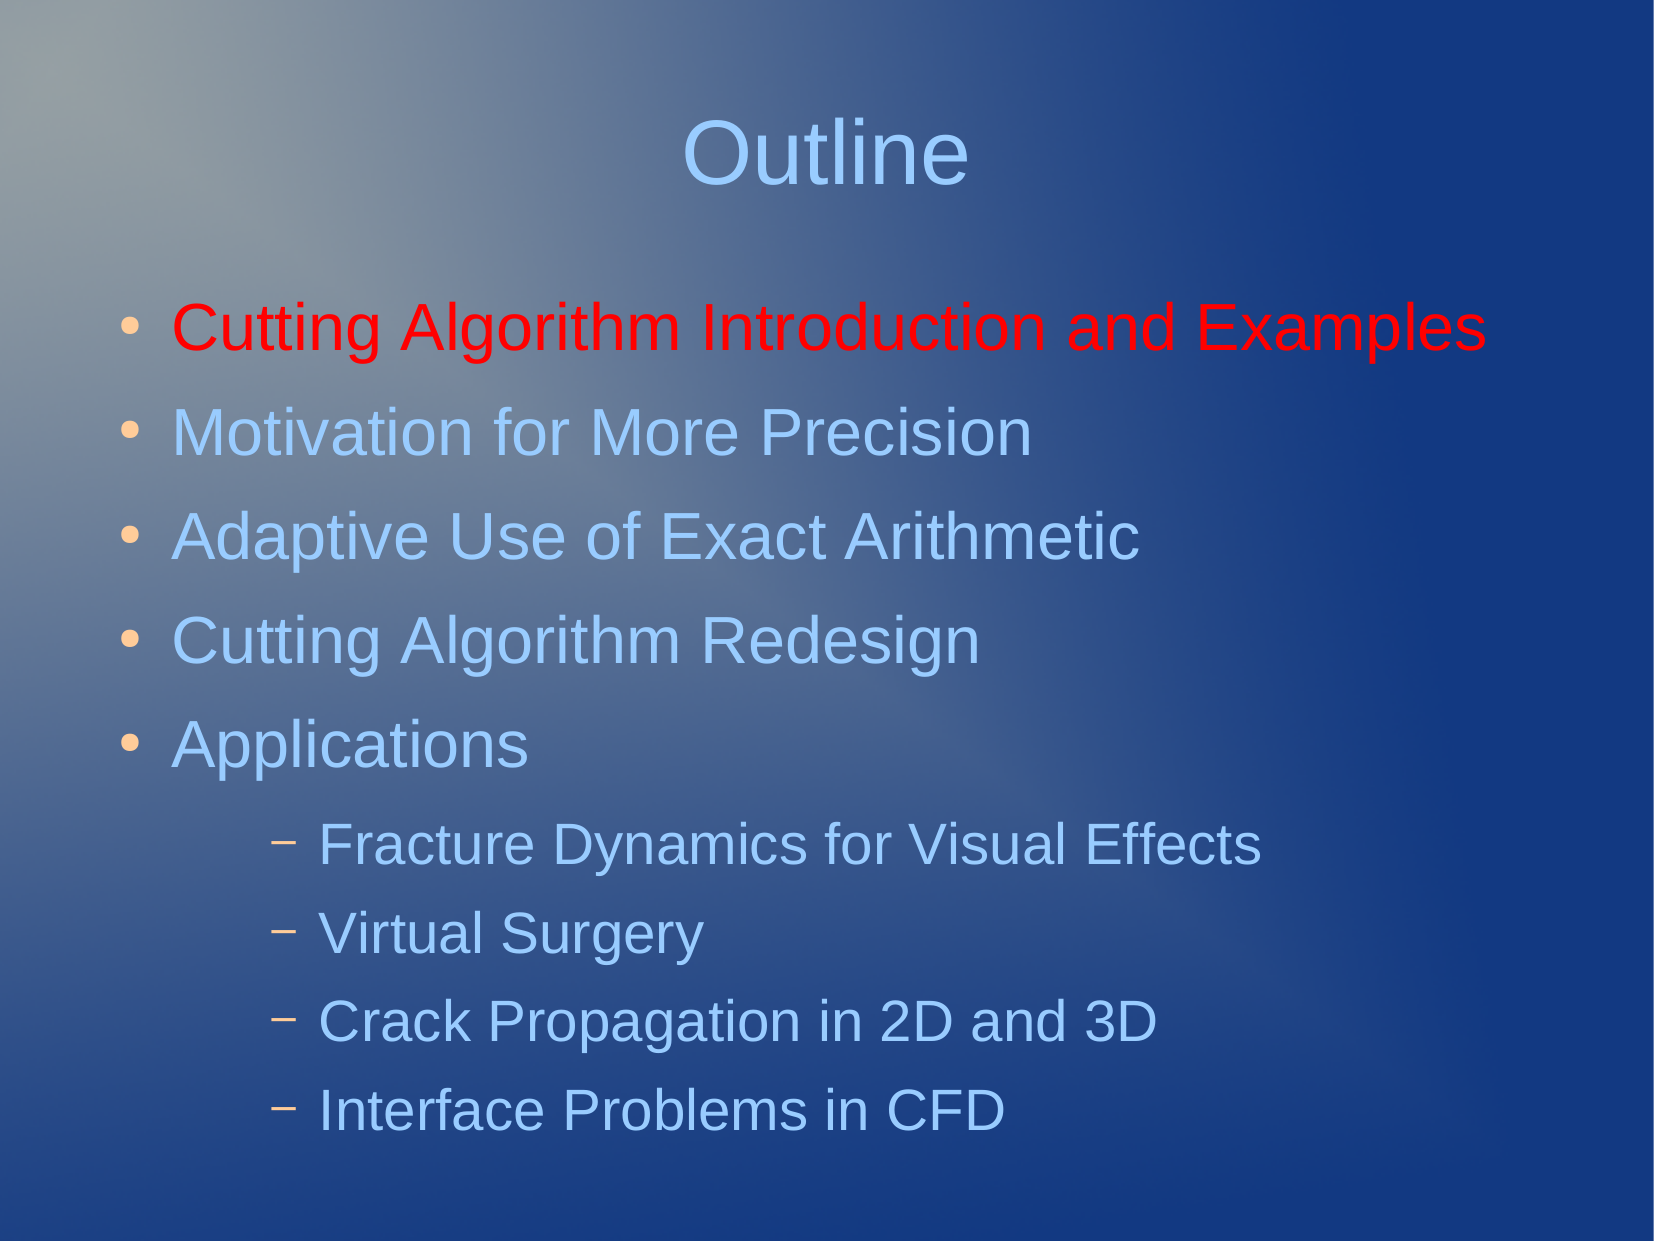

# Outline
Cutting Algorithm Introduction and Examples
Motivation for More Precision
Adaptive Use of Exact Arithmetic
Cutting Algorithm Redesign
Applications
Fracture Dynamics for Visual Effects
Virtual Surgery
Crack Propagation in 2D and 3D
Interface Problems in CFD